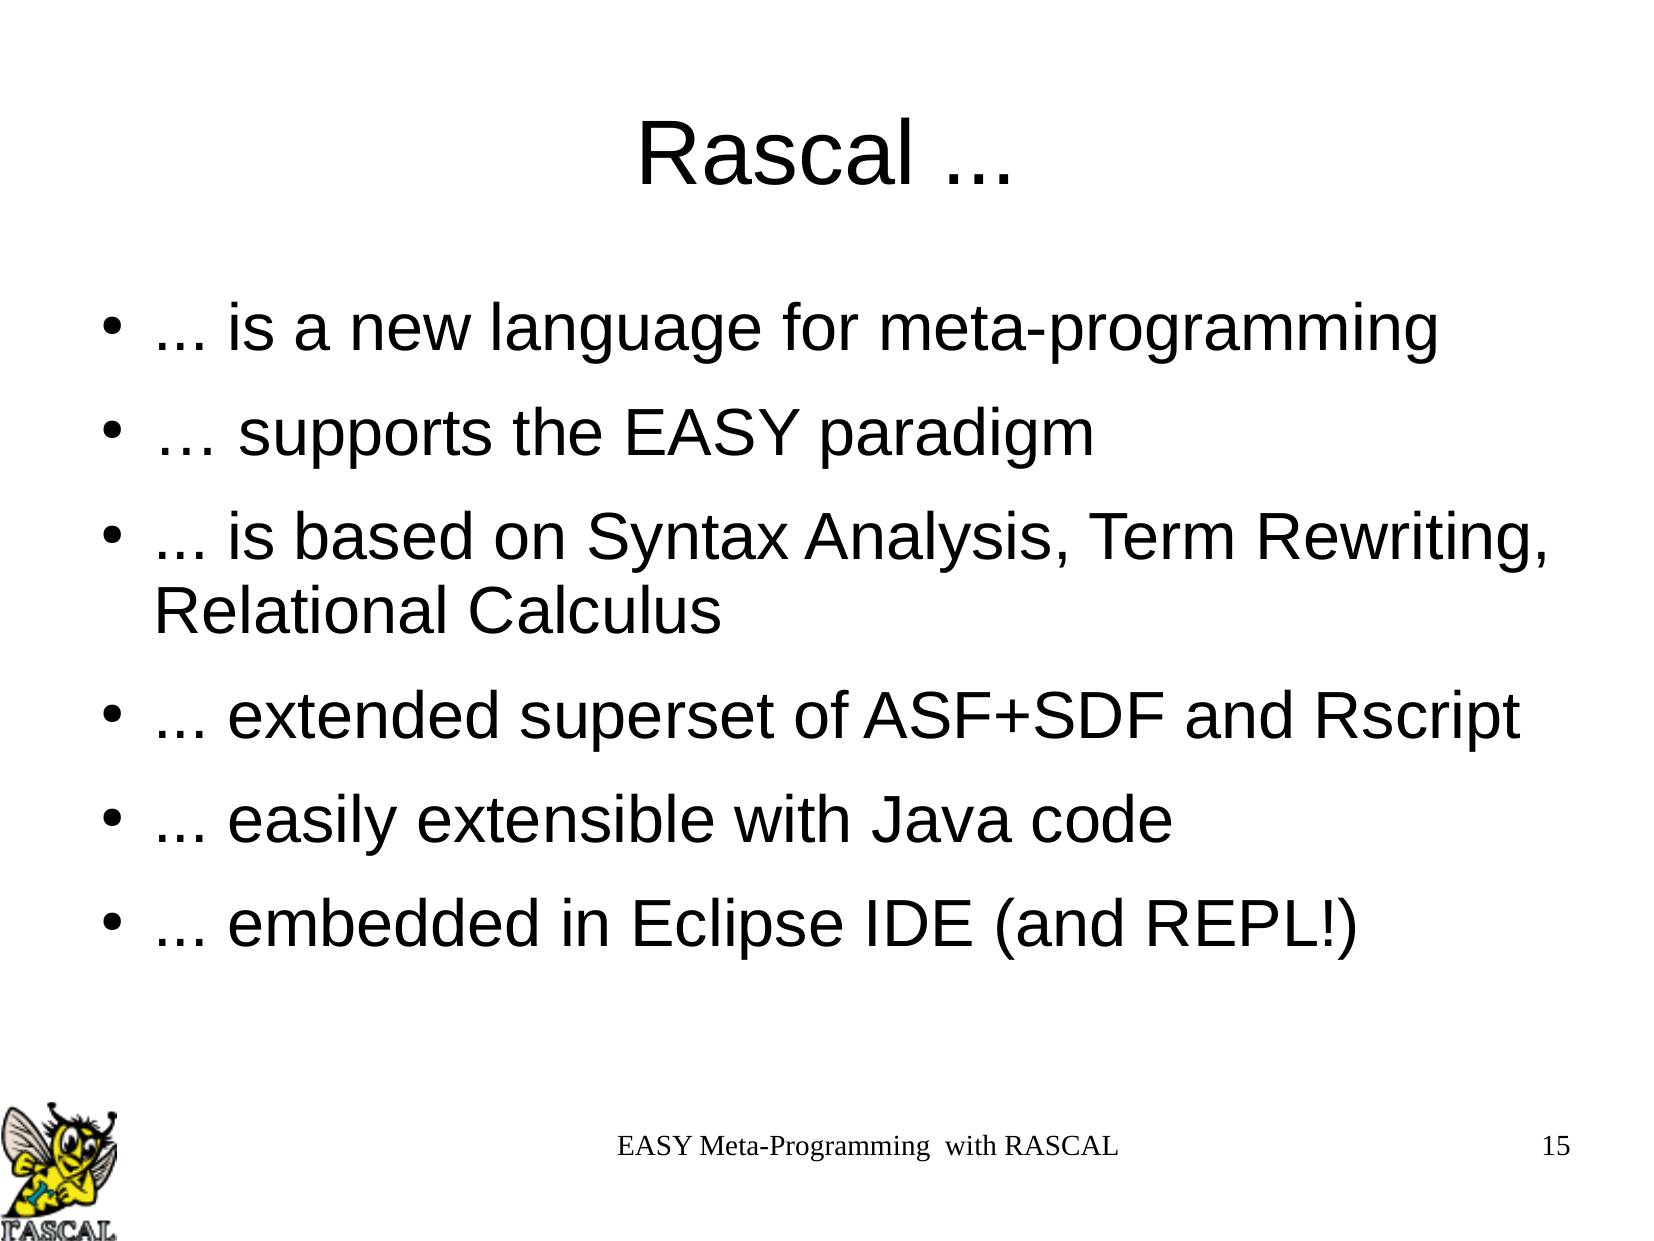

# Rascal ...
... is a new language for meta-programming
… supports the EASY paradigm
... is based on Syntax Analysis, Term Rewriting, Relational Calculus
... extended superset of ASF+SDF and Rscript
... easily extensible with Java code
... embedded in Eclipse IDE (and REPL!)
15